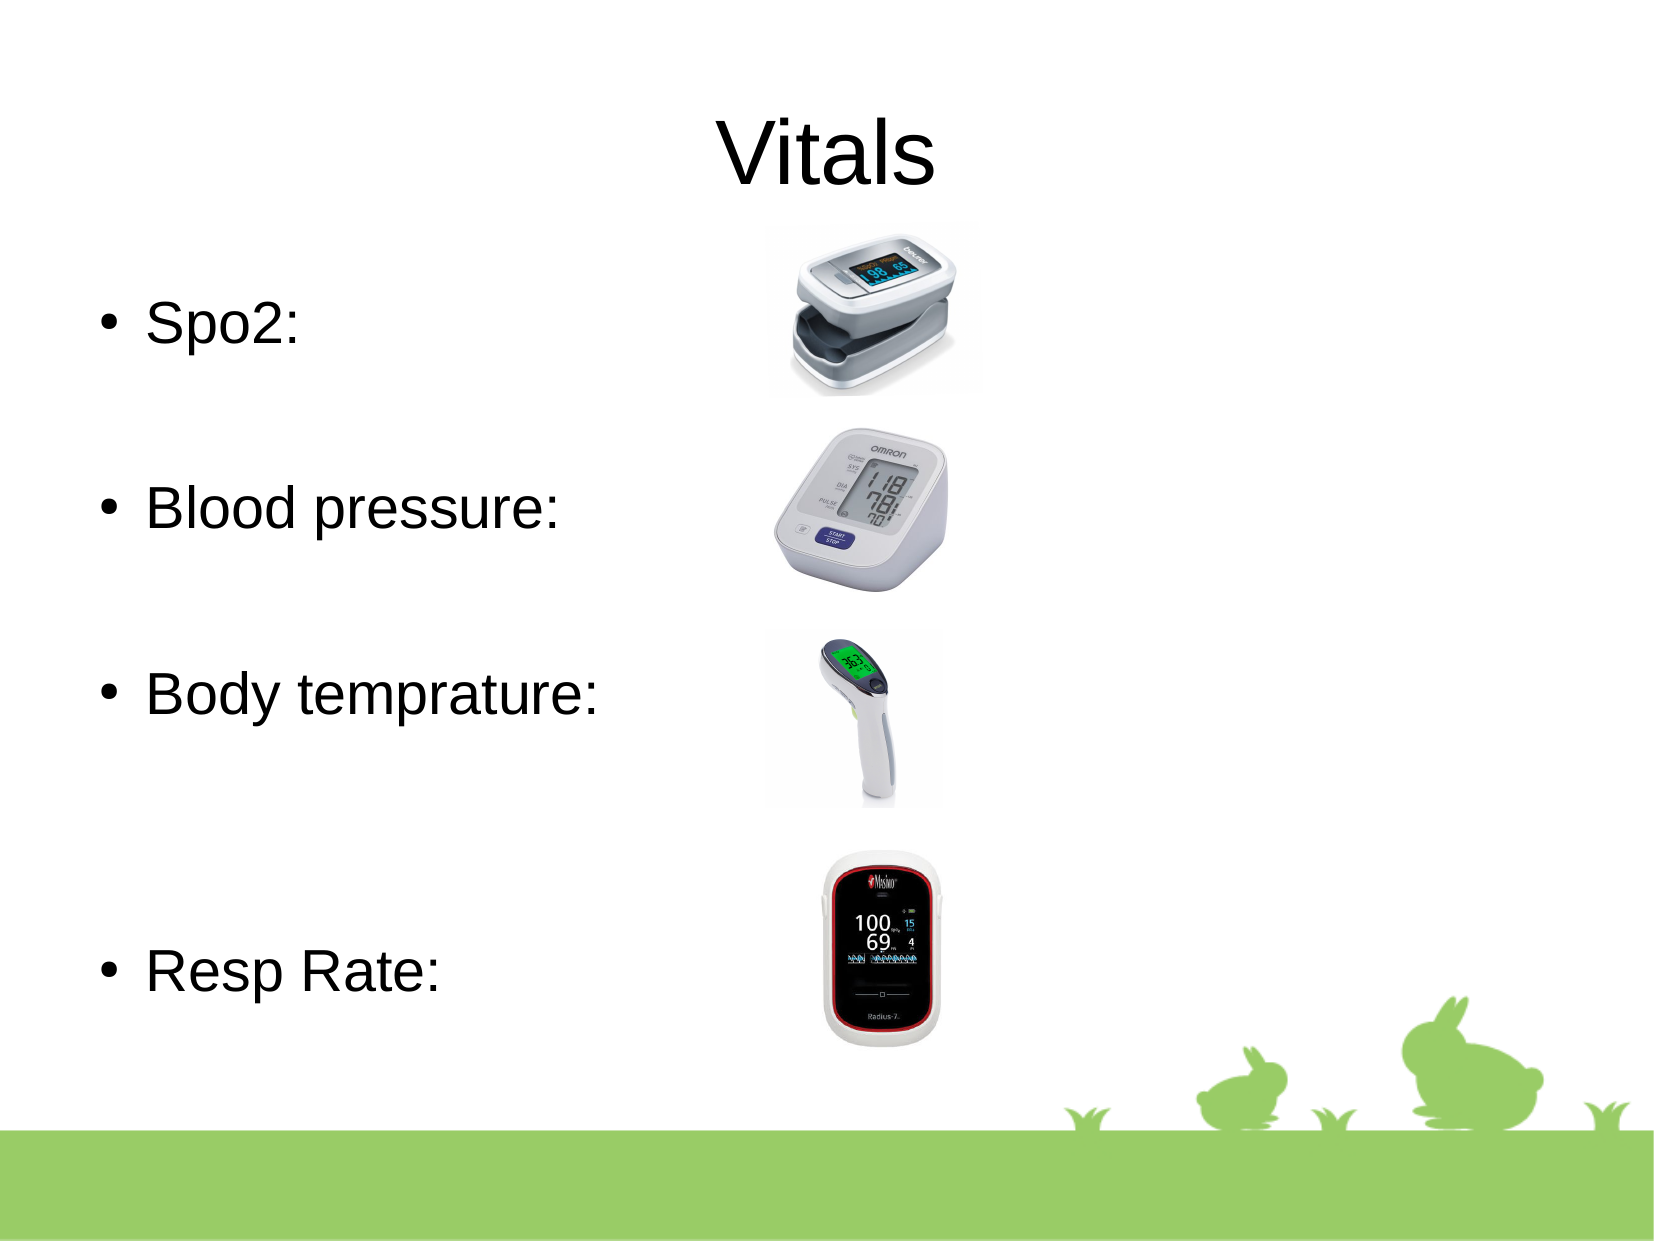

# Vitals
Spo2:
Blood pressure:
Body temprature:
Resp Rate: